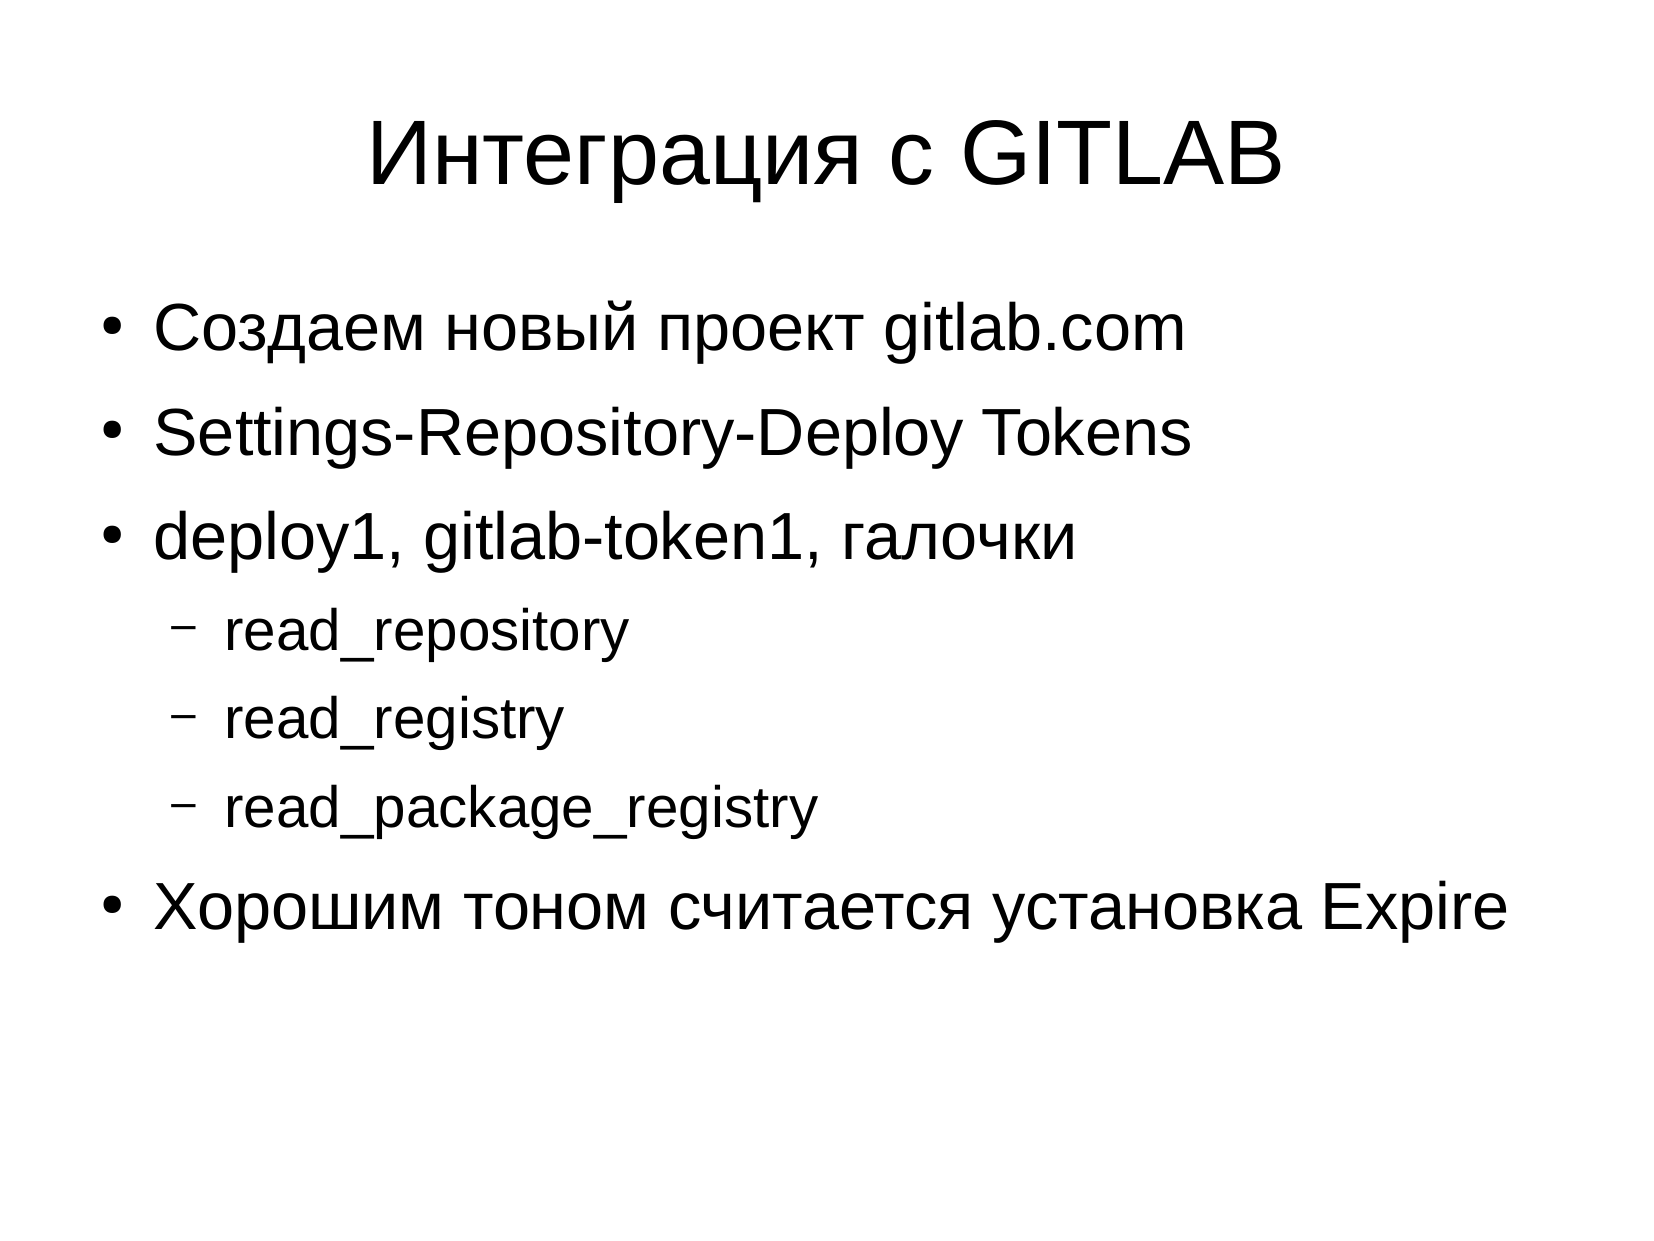

# Интеграция с GITLAB
Создаем новый проект gitlab.com
Settings-Repository-Deploy Tokens
deploy1, gitlab-token1, галочки
read_repository
read_registry
read_package_registry
Хорошим тоном считается установка Expire